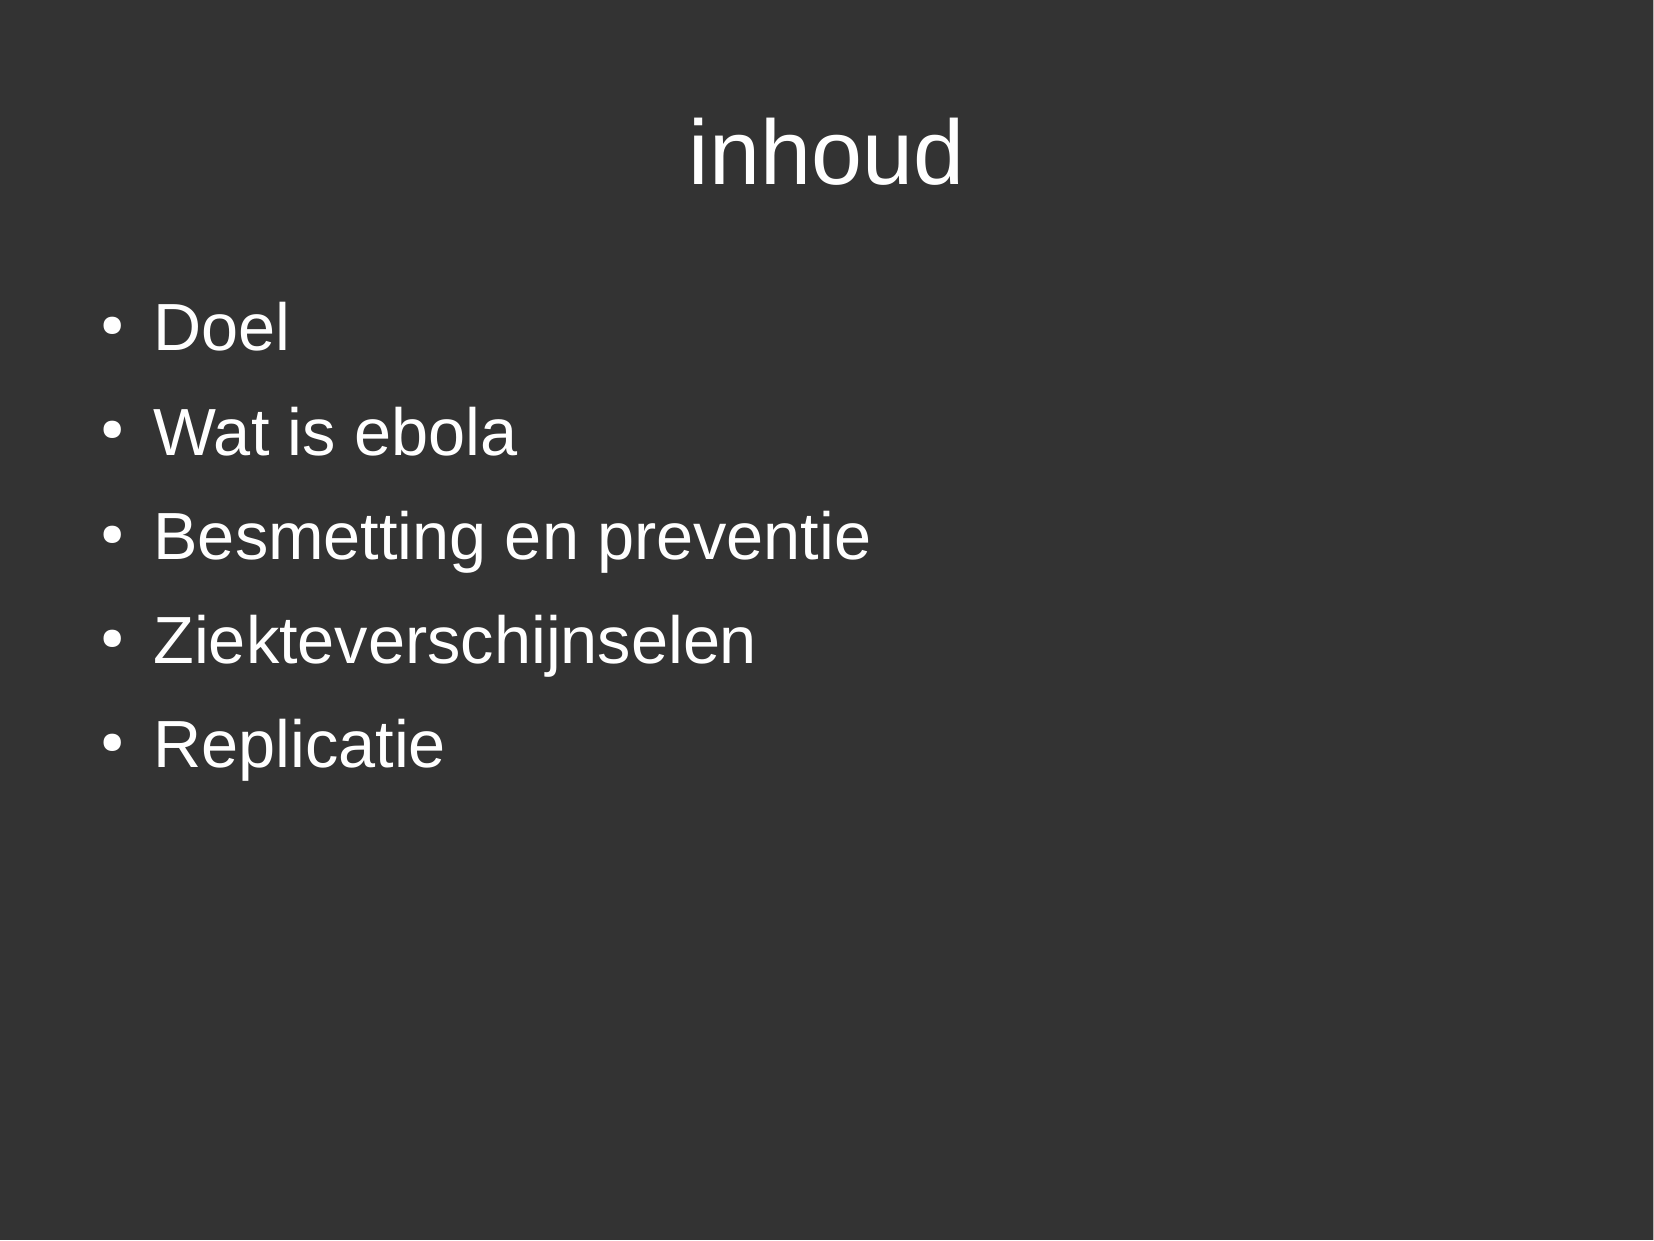

# inhoud
Doel
Wat is ebola
Besmetting en preventie
Ziekteverschijnselen
Replicatie